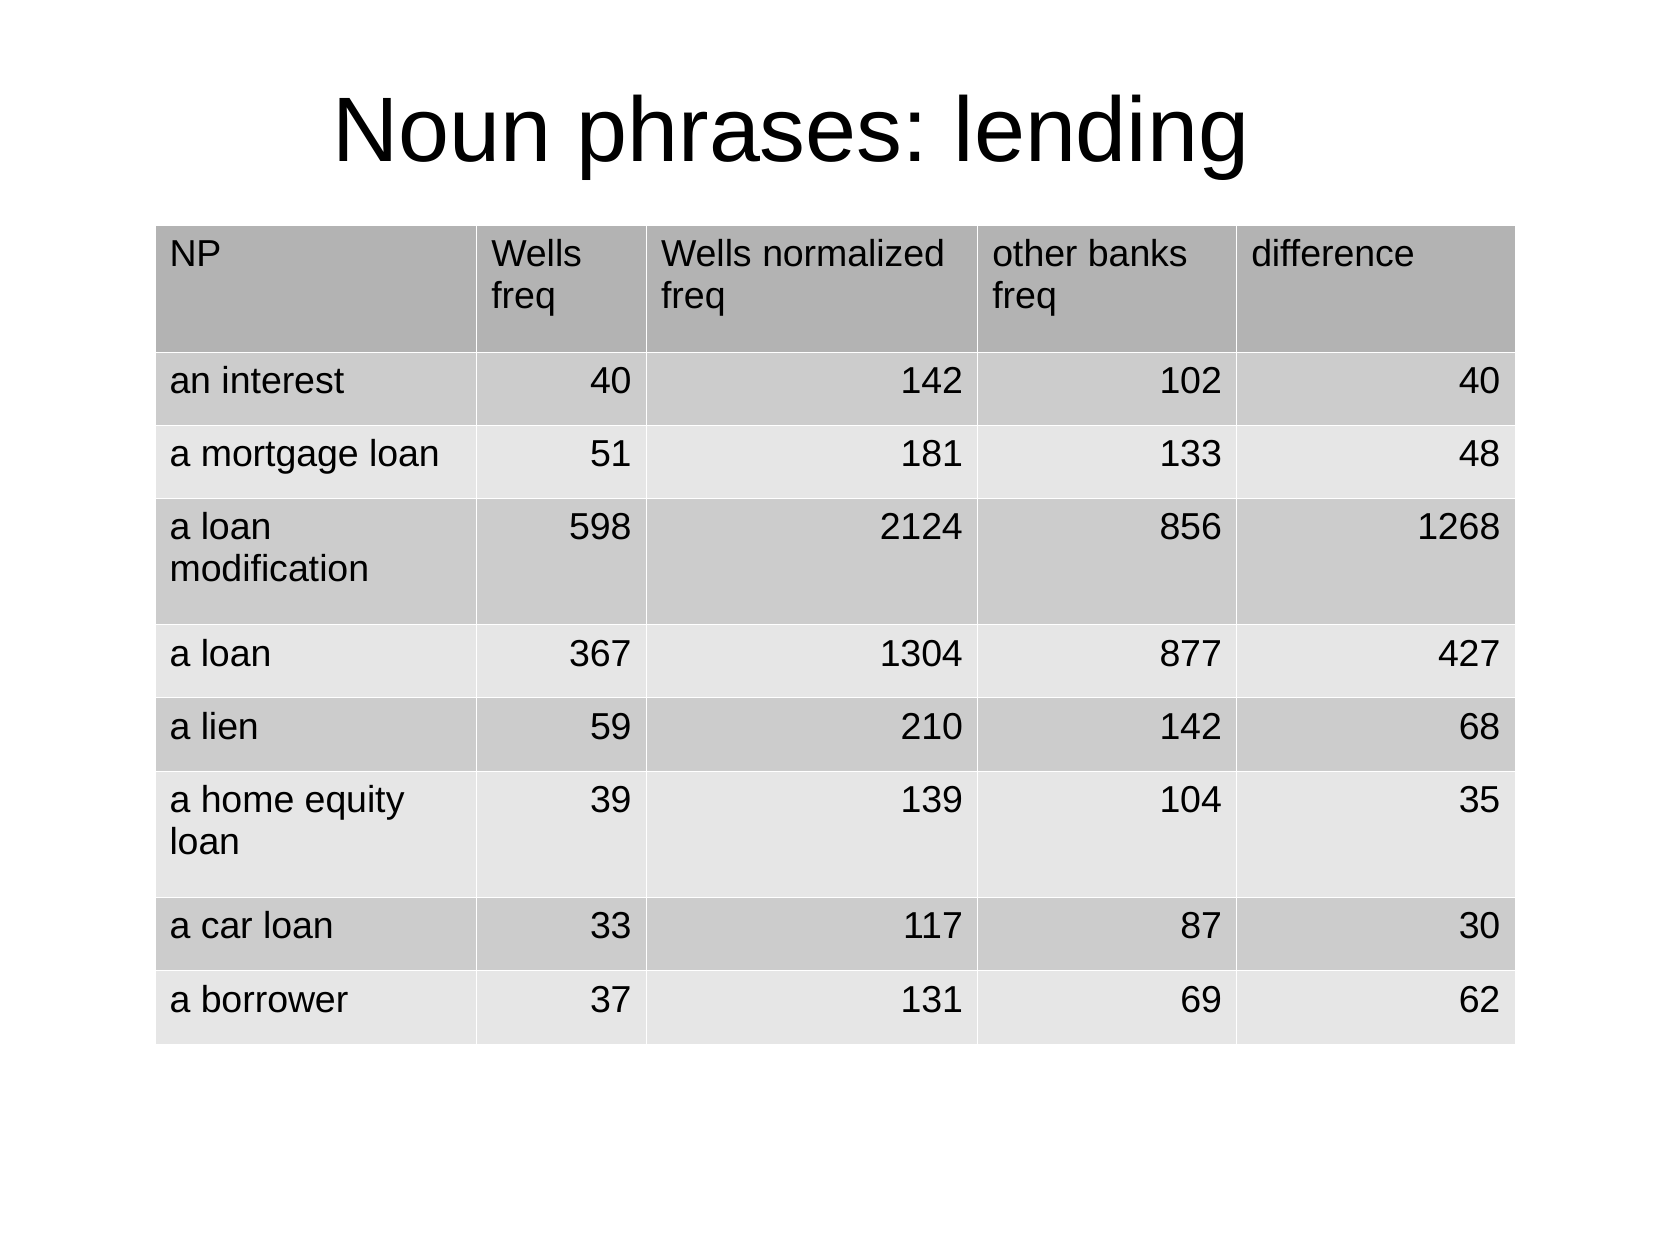

# Noun phrases: lending
| NP | Wells freq | Wells normalized freq | other banks freq | difference |
| --- | --- | --- | --- | --- |
| an interest | 40 | 142 | 102 | 40 |
| a mortgage loan | 51 | 181 | 133 | 48 |
| a loan modification | 598 | 2124 | 856 | 1268 |
| a loan | 367 | 1304 | 877 | 427 |
| a lien | 59 | 210 | 142 | 68 |
| a home equity loan | 39 | 139 | 104 | 35 |
| a car loan | 33 | 117 | 87 | 30 |
| a borrower | 37 | 131 | 69 | 62 |